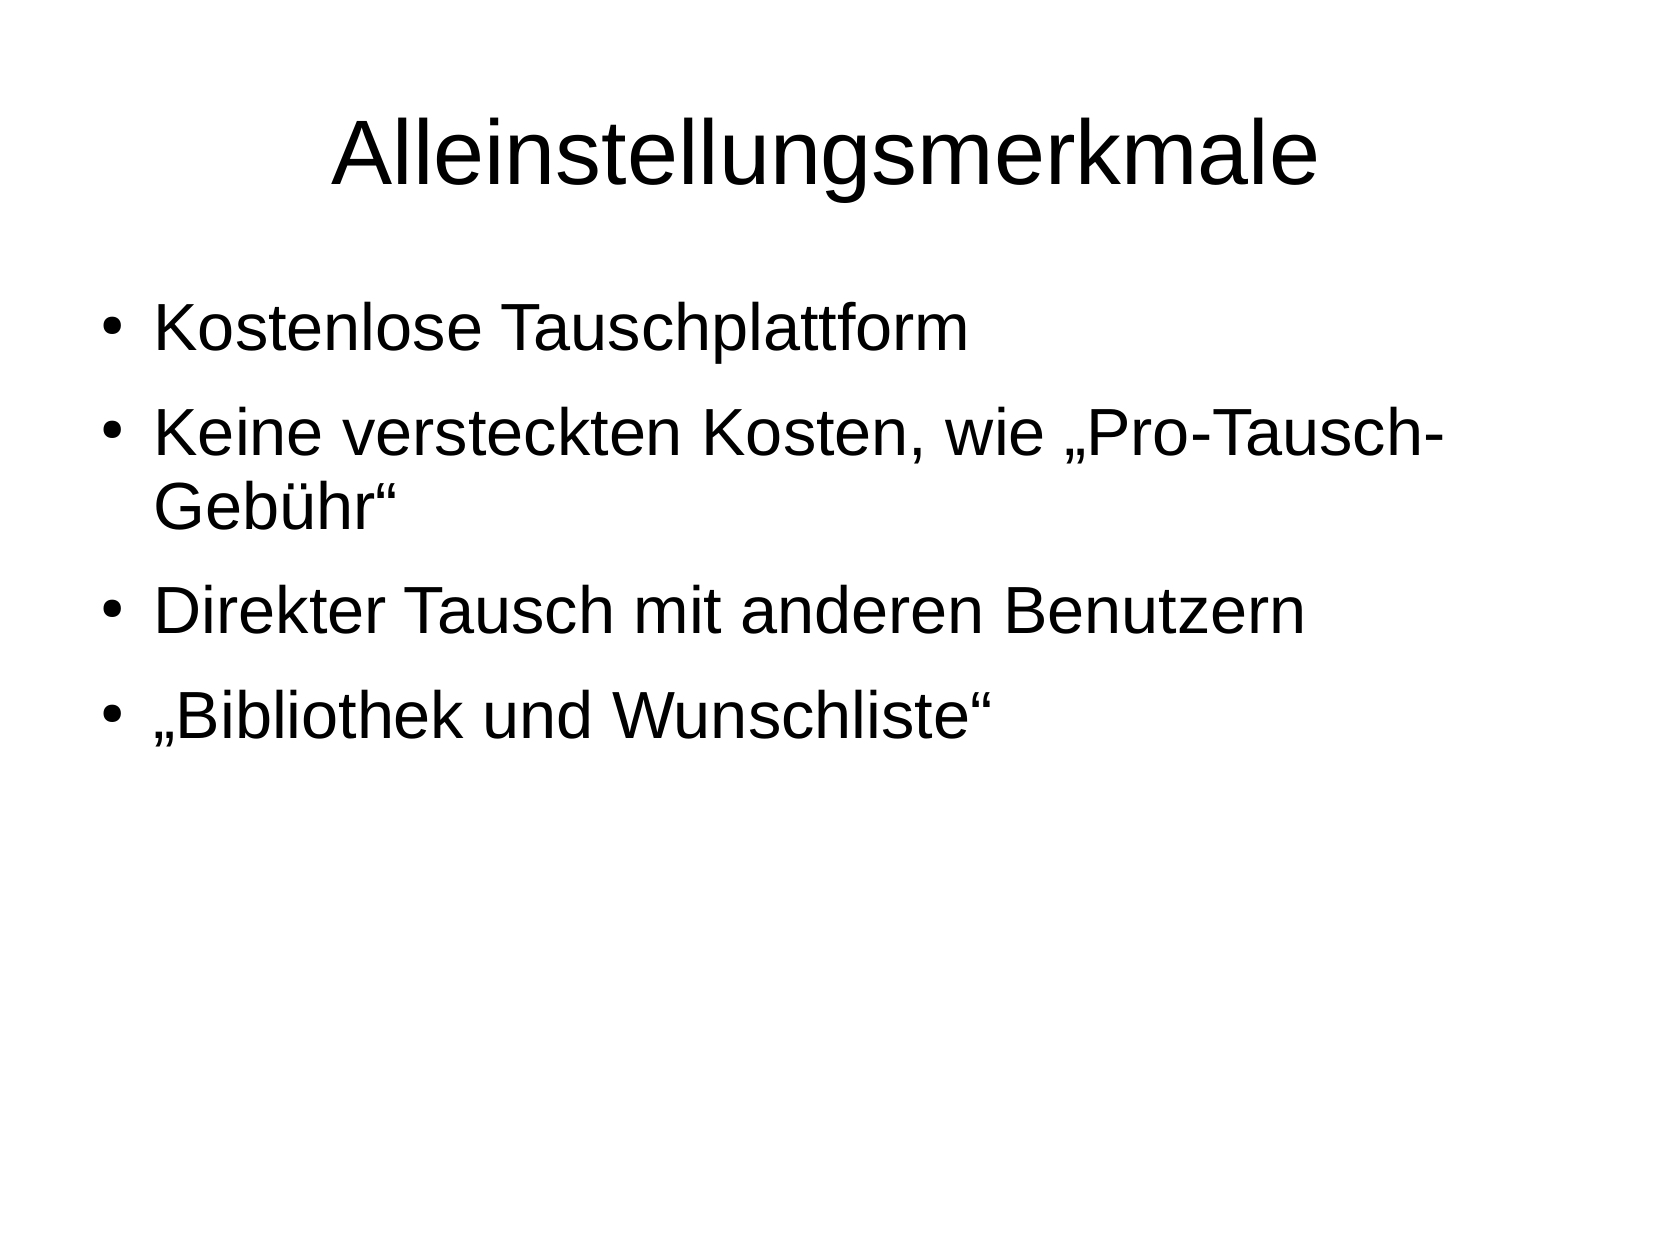

# Alleinstellungsmerkmale
Kostenlose Tauschplattform
Keine versteckten Kosten, wie „Pro-Tausch-Gebühr“
Direkter Tausch mit anderen Benutzern
„Bibliothek und Wunschliste“